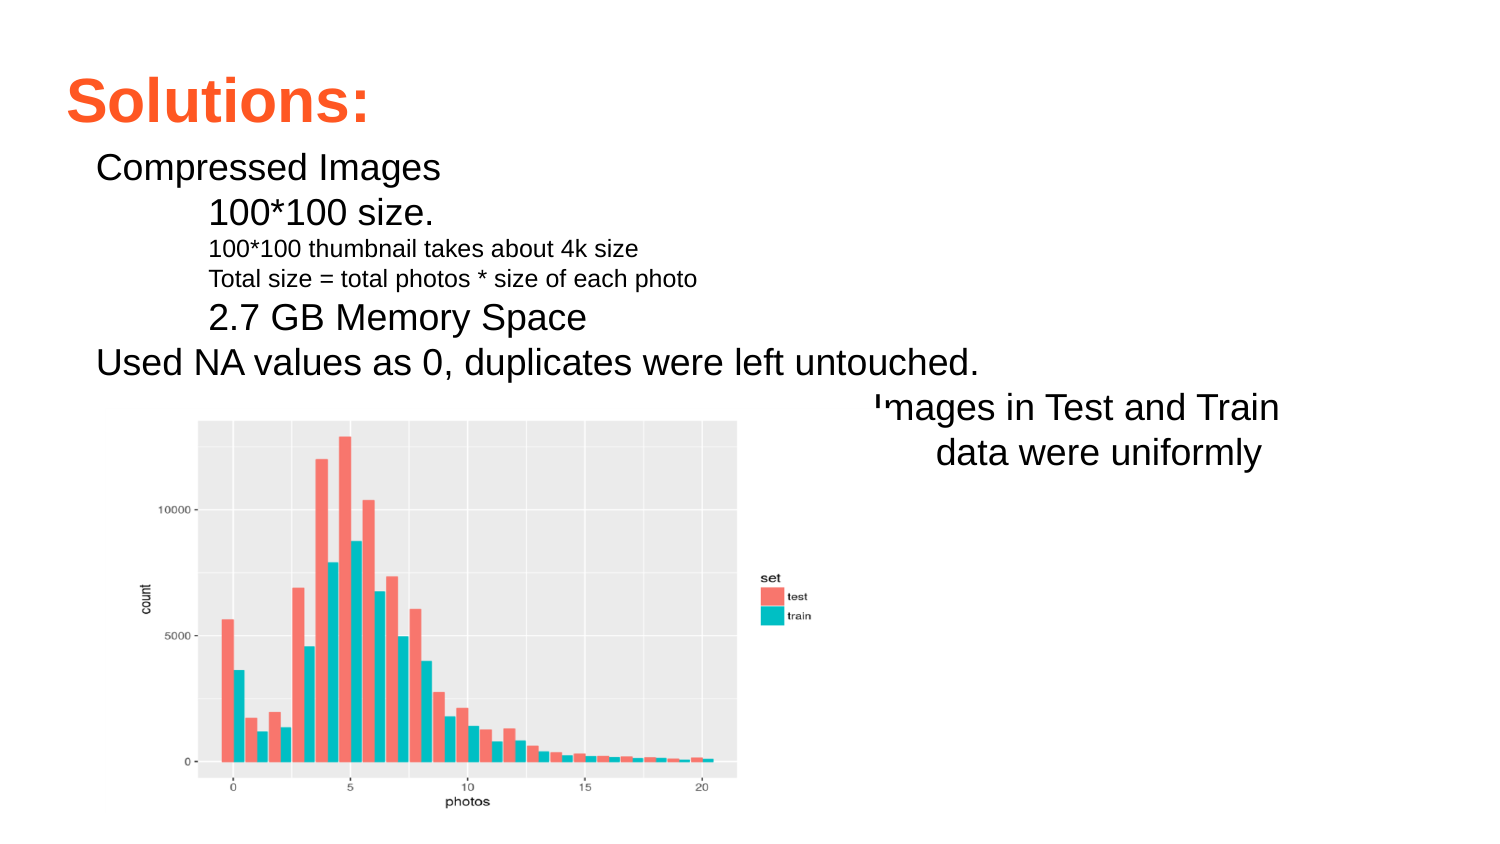

# Solutions:
Compressed Images
100*100 size.
100*100 thumbnail takes about 4k size
Total size = total photos * size of each photo
2.7 GB Memory Space
Used NA values as 0, duplicates were left untouched.
 Images in Test and Train
 data were uniformly distributed.